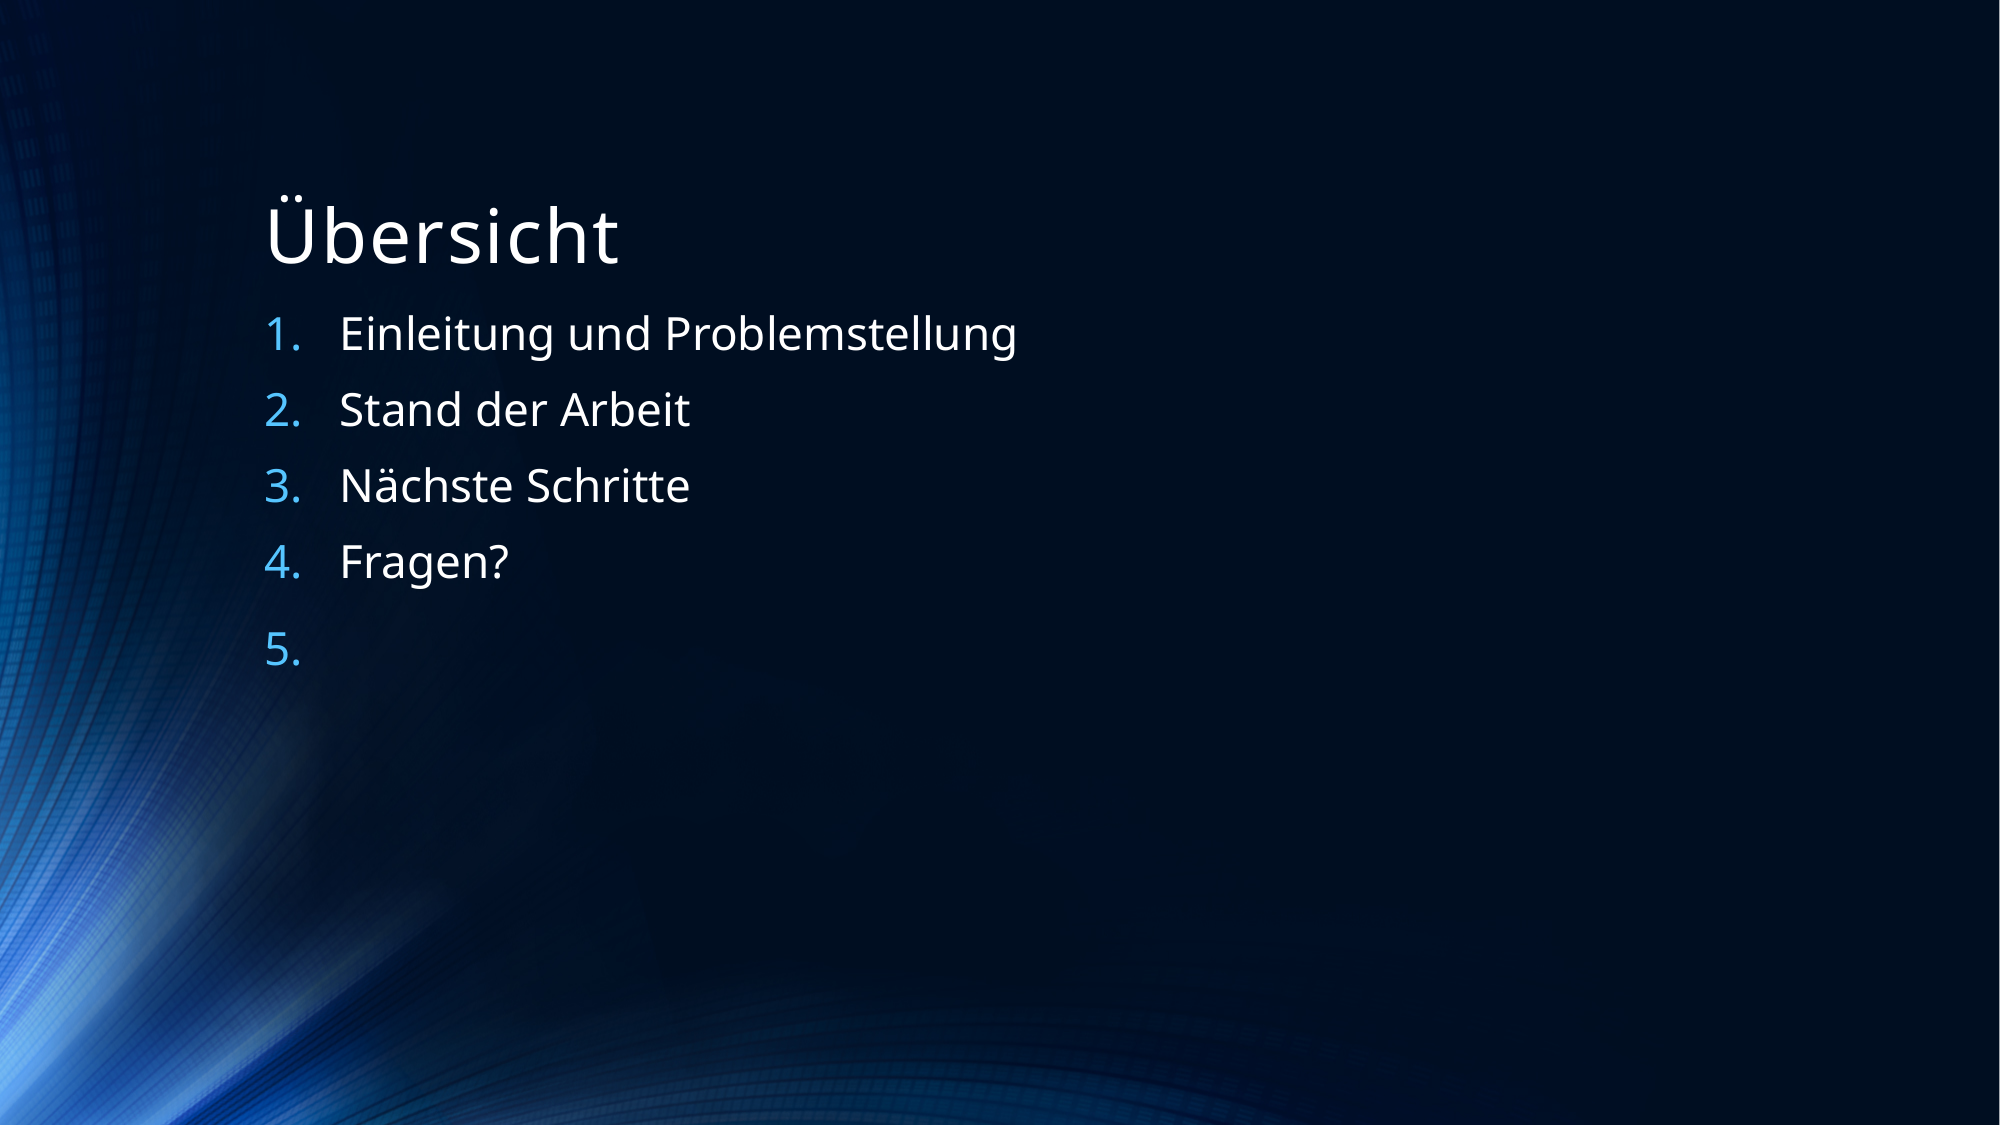

# Übersicht
Einleitung und Problemstellung
Stand der Arbeit
Nächste Schritte
Fragen?